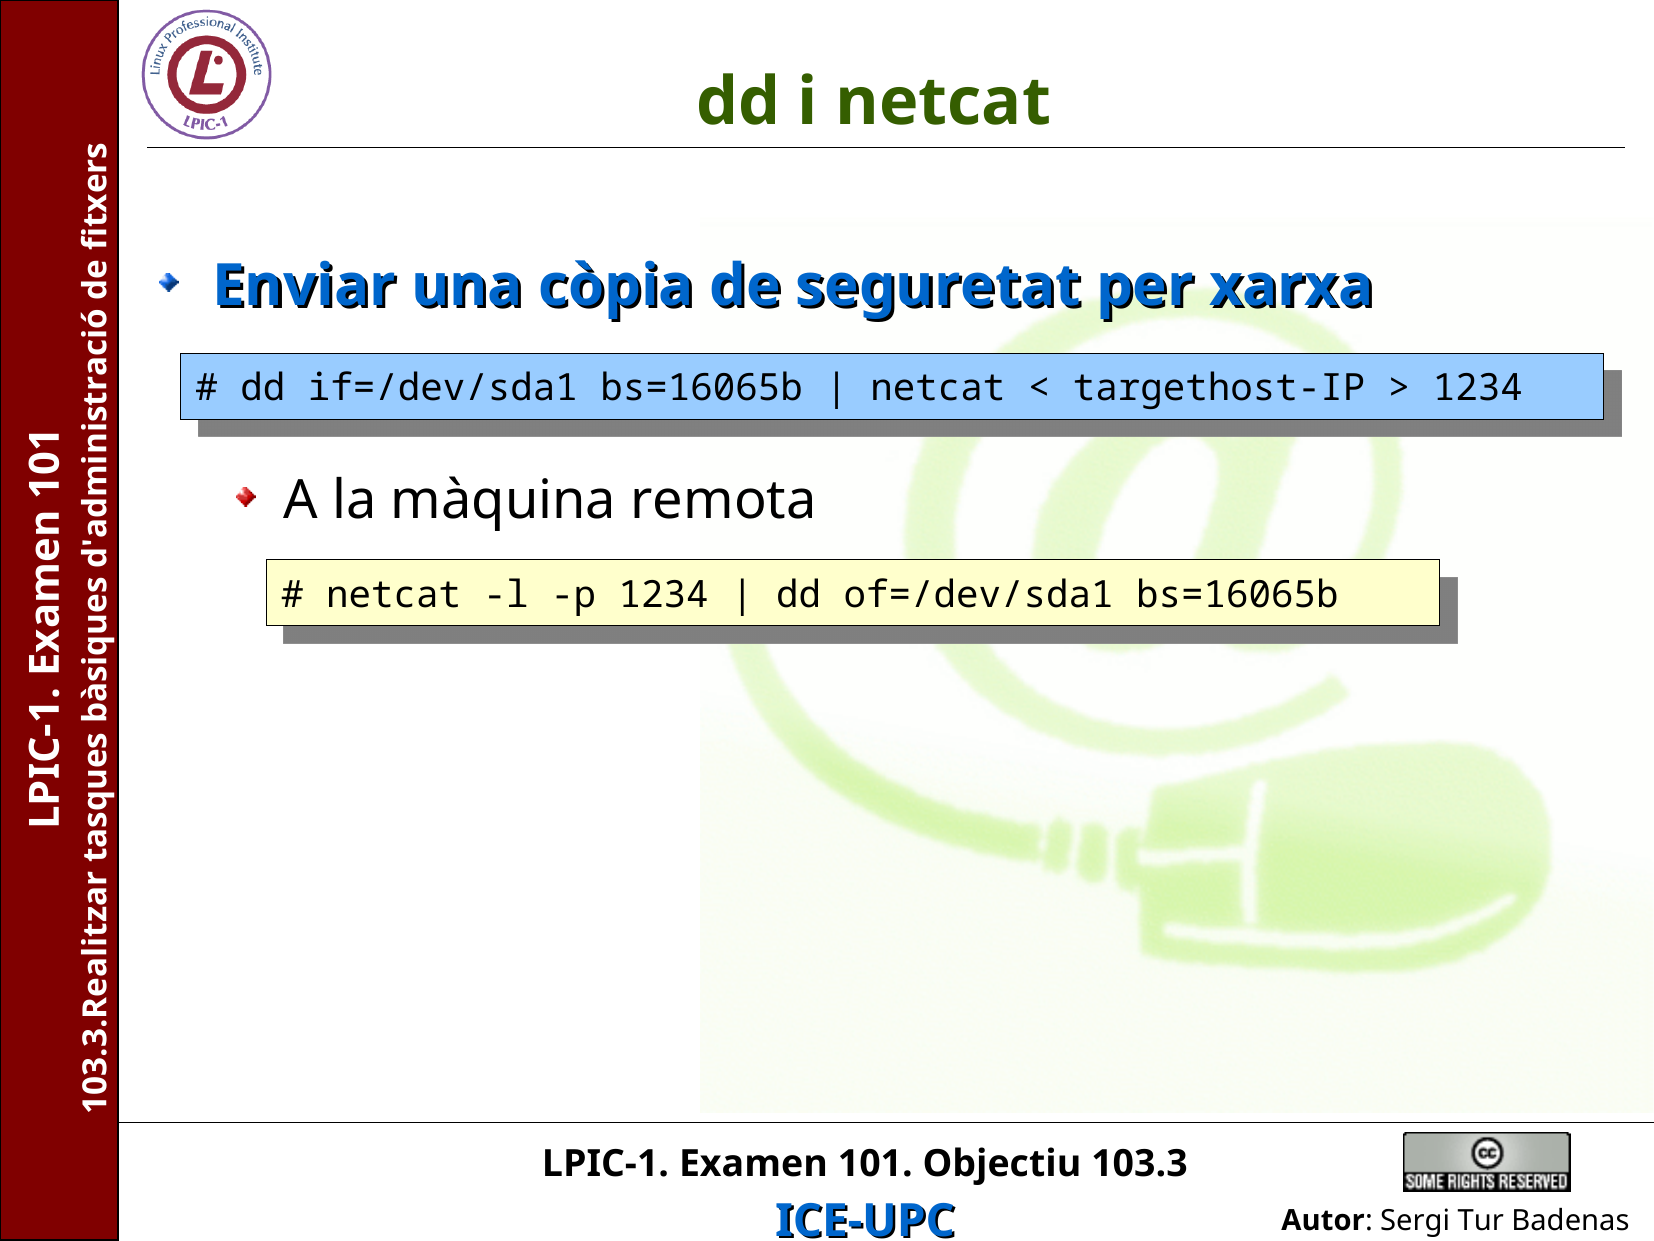

# dd i netcat
Enviar una còpia de seguretat per xarxa
A la màquina remota
# dd if=/dev/sda1 bs=16065b | netcat < targethost-IP > 1234
# netcat -l -p 1234 | dd of=/dev/sda1 bs=16065b